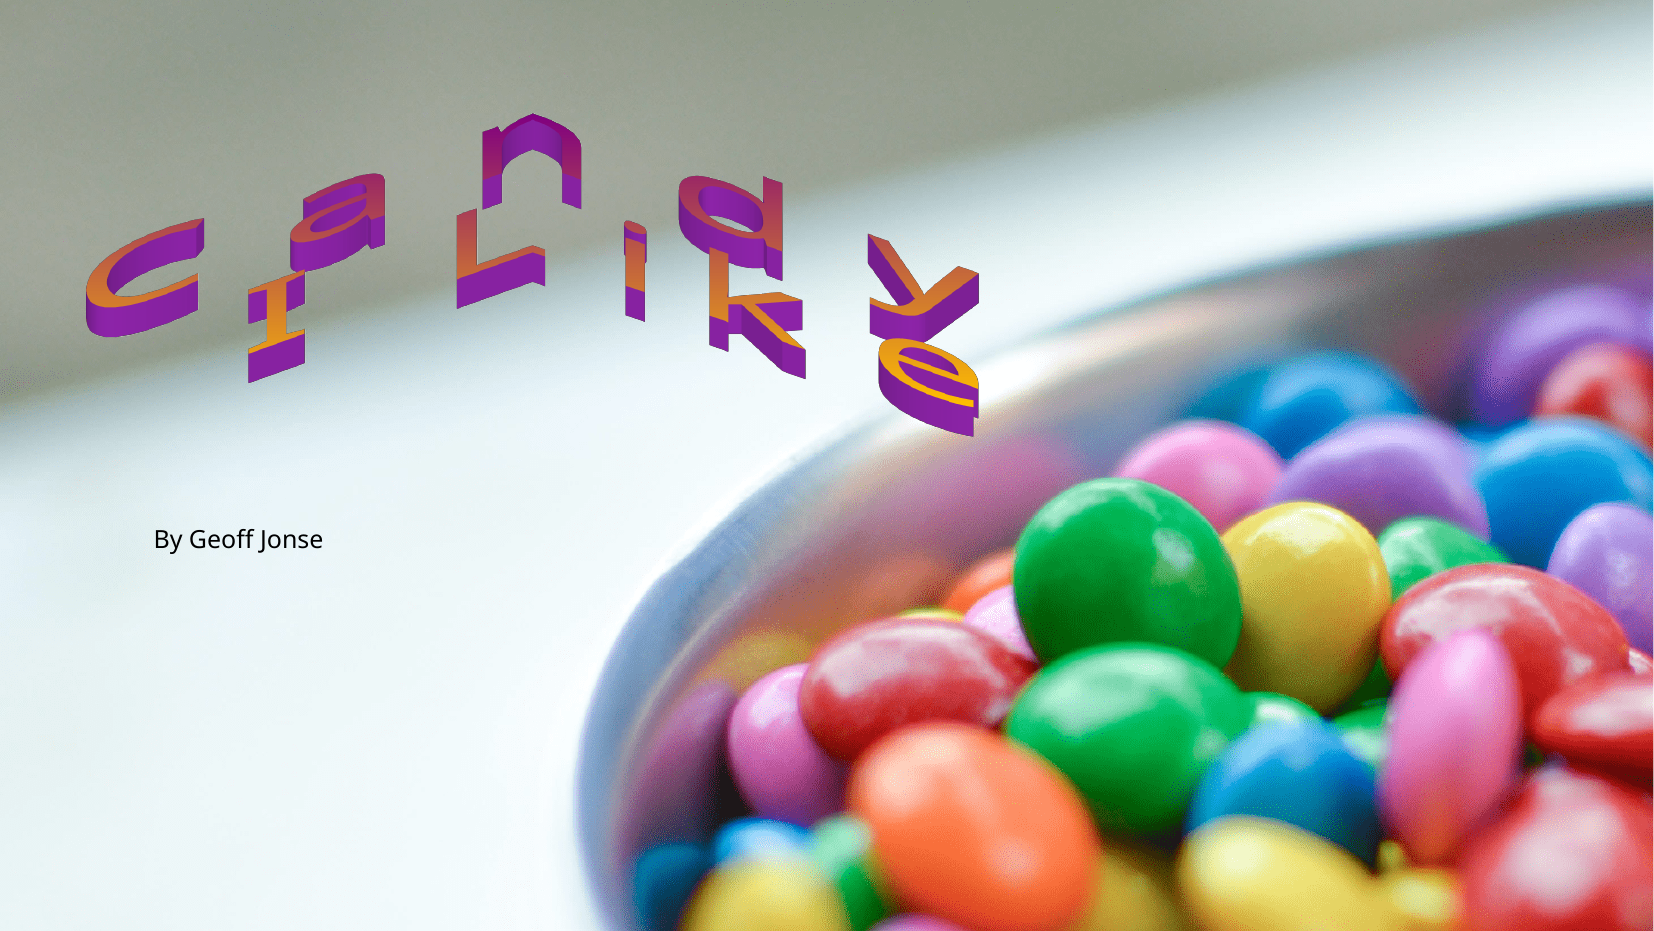

Candy
 I Like
# By Geoff Jonse